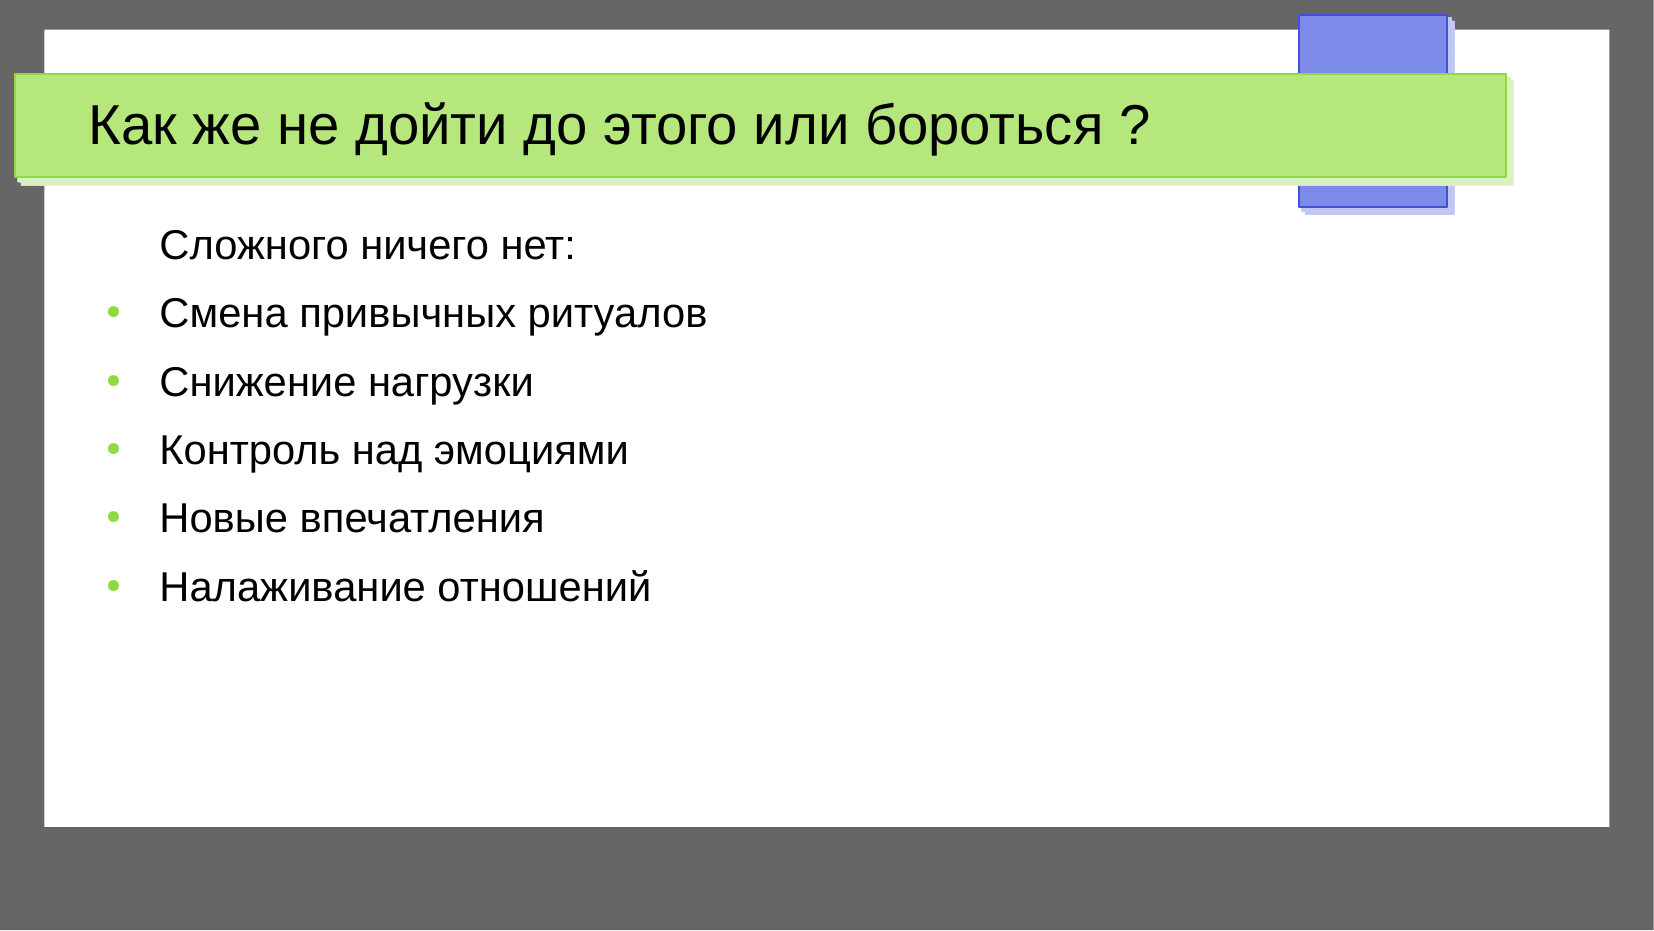

# Как же не дойти до этого или бороться ?
Сложного ничего нет:
Смена привычных ритуалов
Снижение нагрузки
Контроль над эмоциями
Новые впечатления
Налаживание отношений